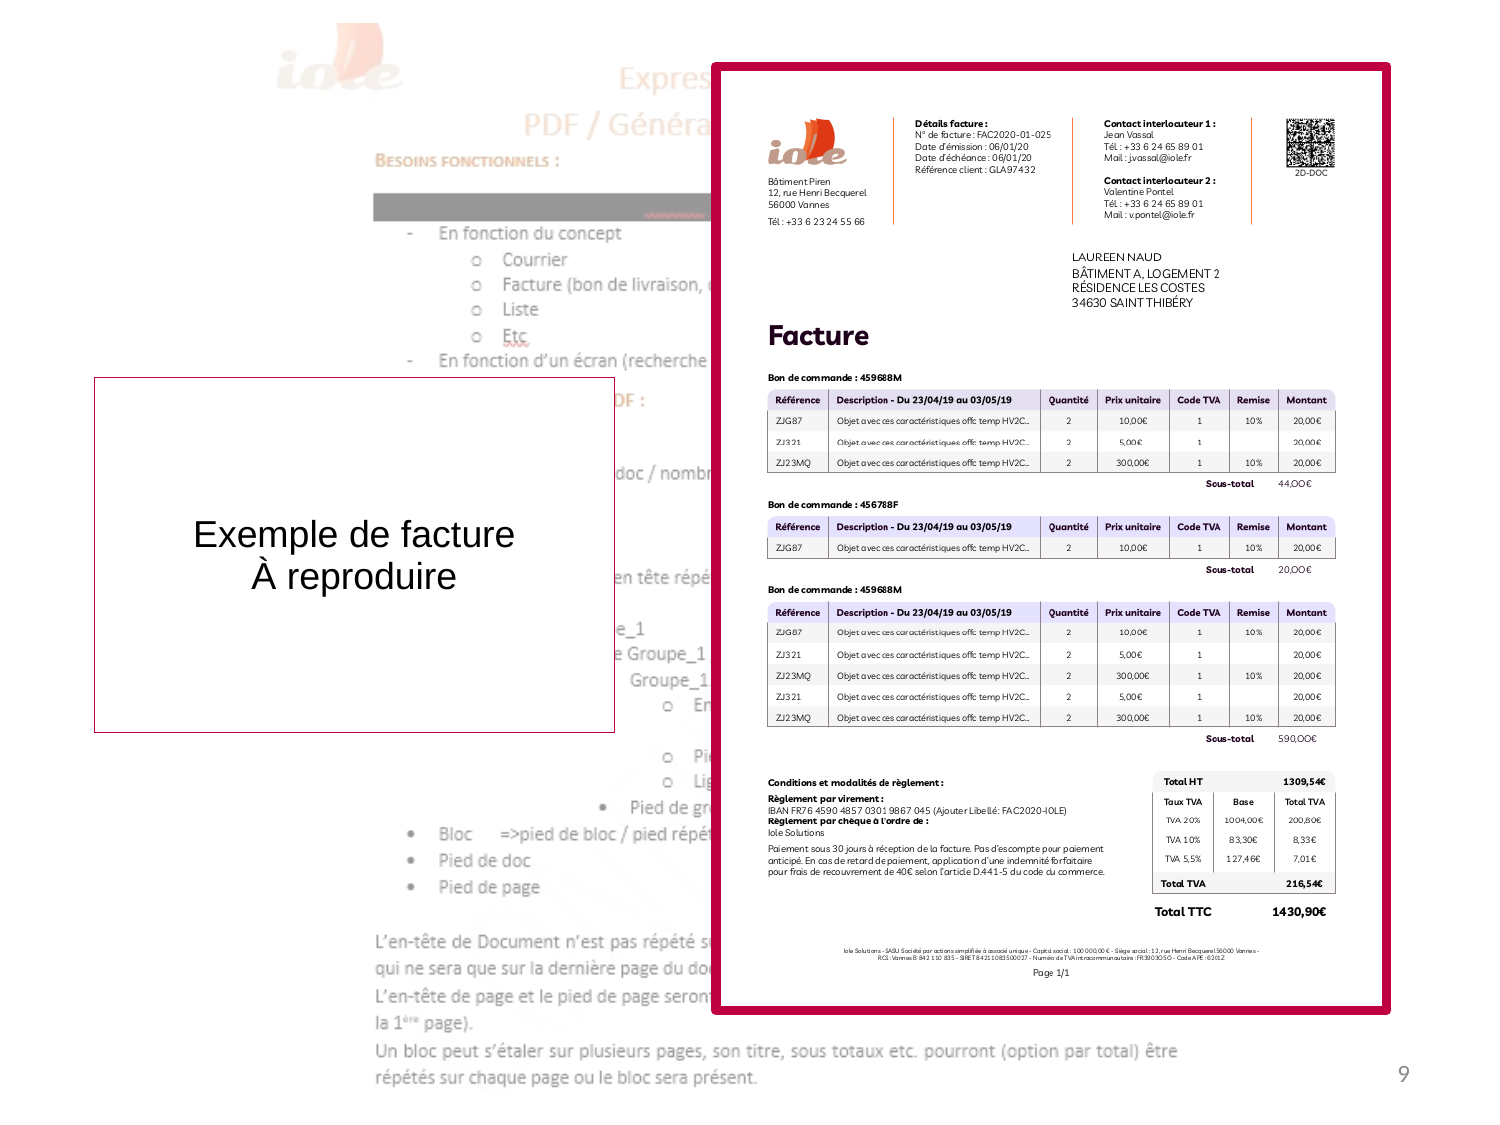

Exemple de facture
À reproduire
Soutenance Concepteur Développeur d'Application - David Saoud - 26/11/2020
9